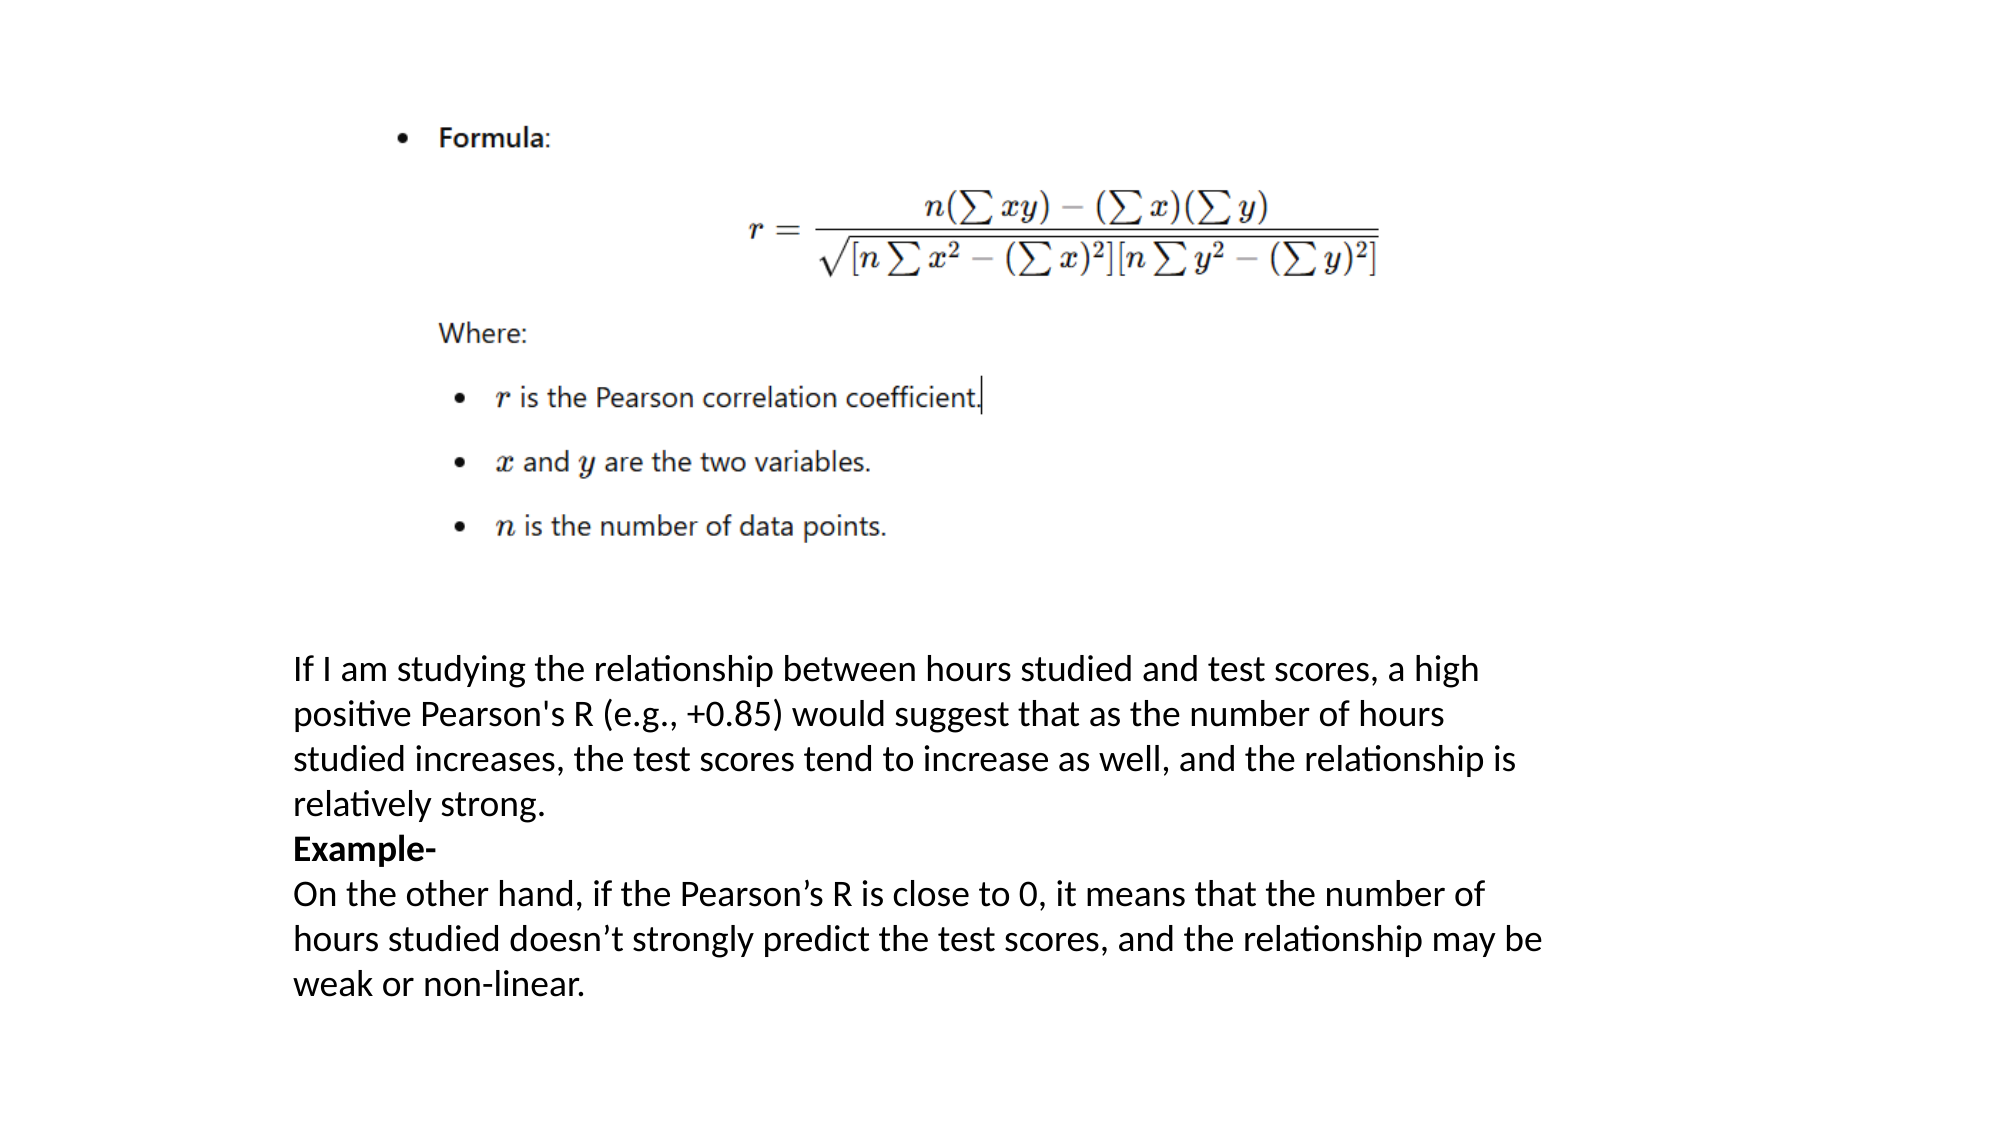

If I am studying the relationship between hours studied and test scores, a high positive Pearson's R (e.g., +0.85) would suggest that as the number of hours studied increases, the test scores tend to increase as well, and the relationship is relatively strong.
Example-
On the other hand, if the Pearson’s R is close to 0, it means that the number of hours studied doesn’t strongly predict the test scores, and the relationship may be weak or non-linear.